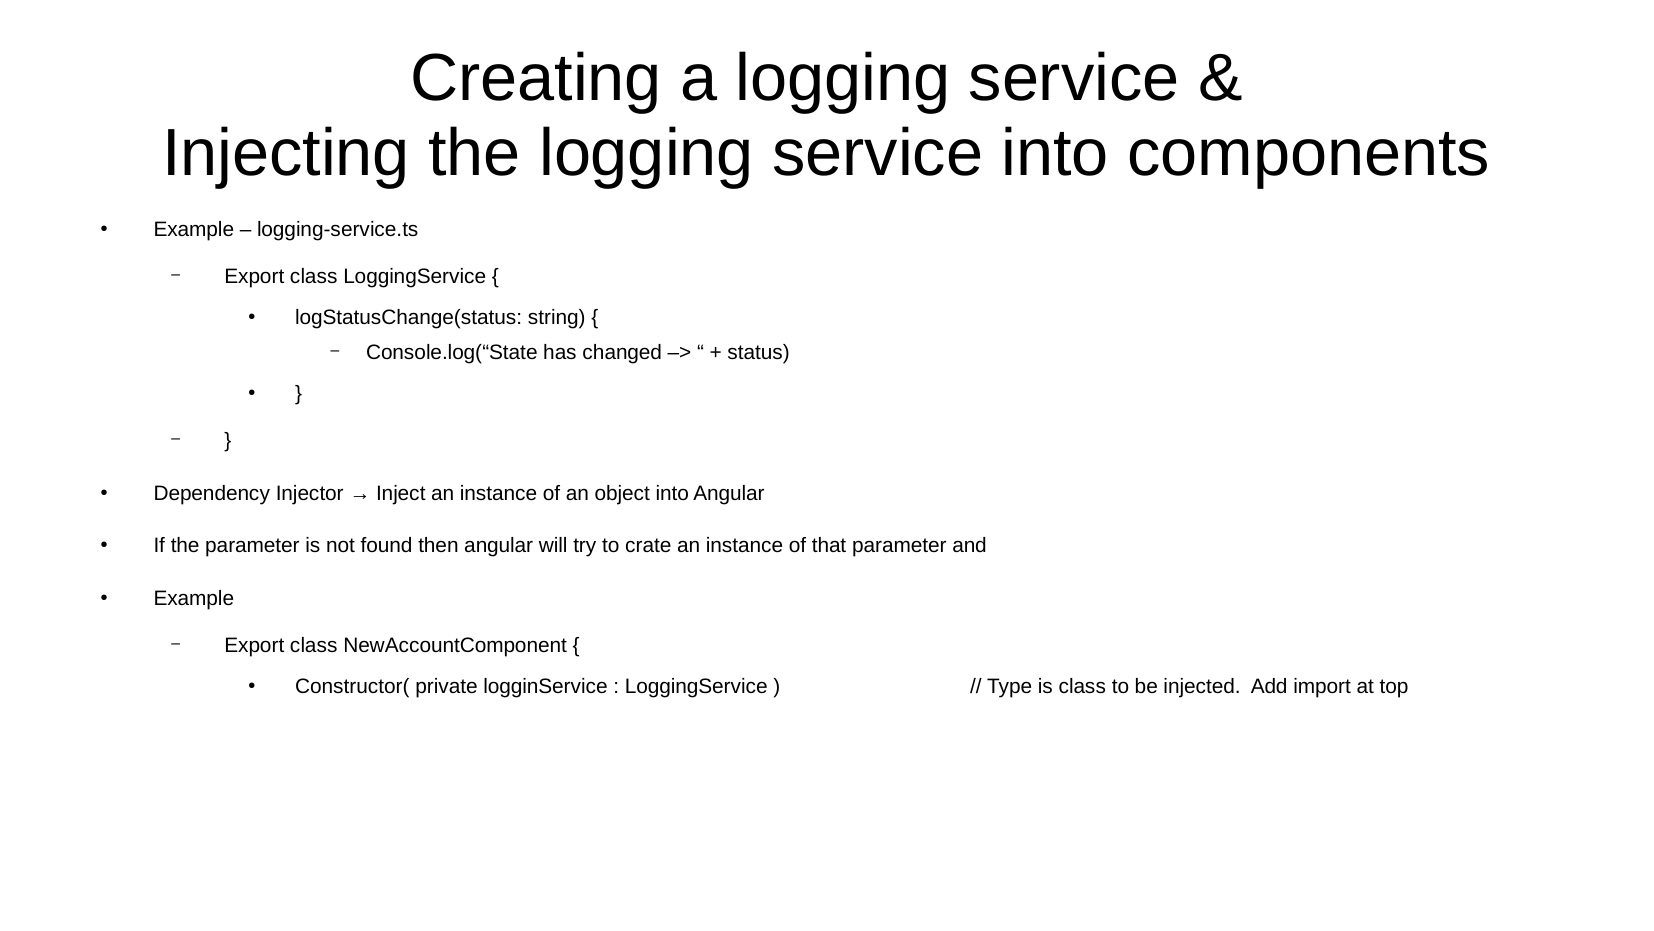

# Creating a logging service & Injecting the logging service into components
Example – logging-service.ts
Export class LoggingService {
logStatusChange(status: string) {
Console.log(“State has changed –> “ + status)
}
}
Dependency Injector → Inject an instance of an object into Angular
If the parameter is not found then angular will try to crate an instance of that parameter and
Example
Export class NewAccountComponent {
Constructor( private logginService : LoggingService )			// Type is class to be injected. Add import at top